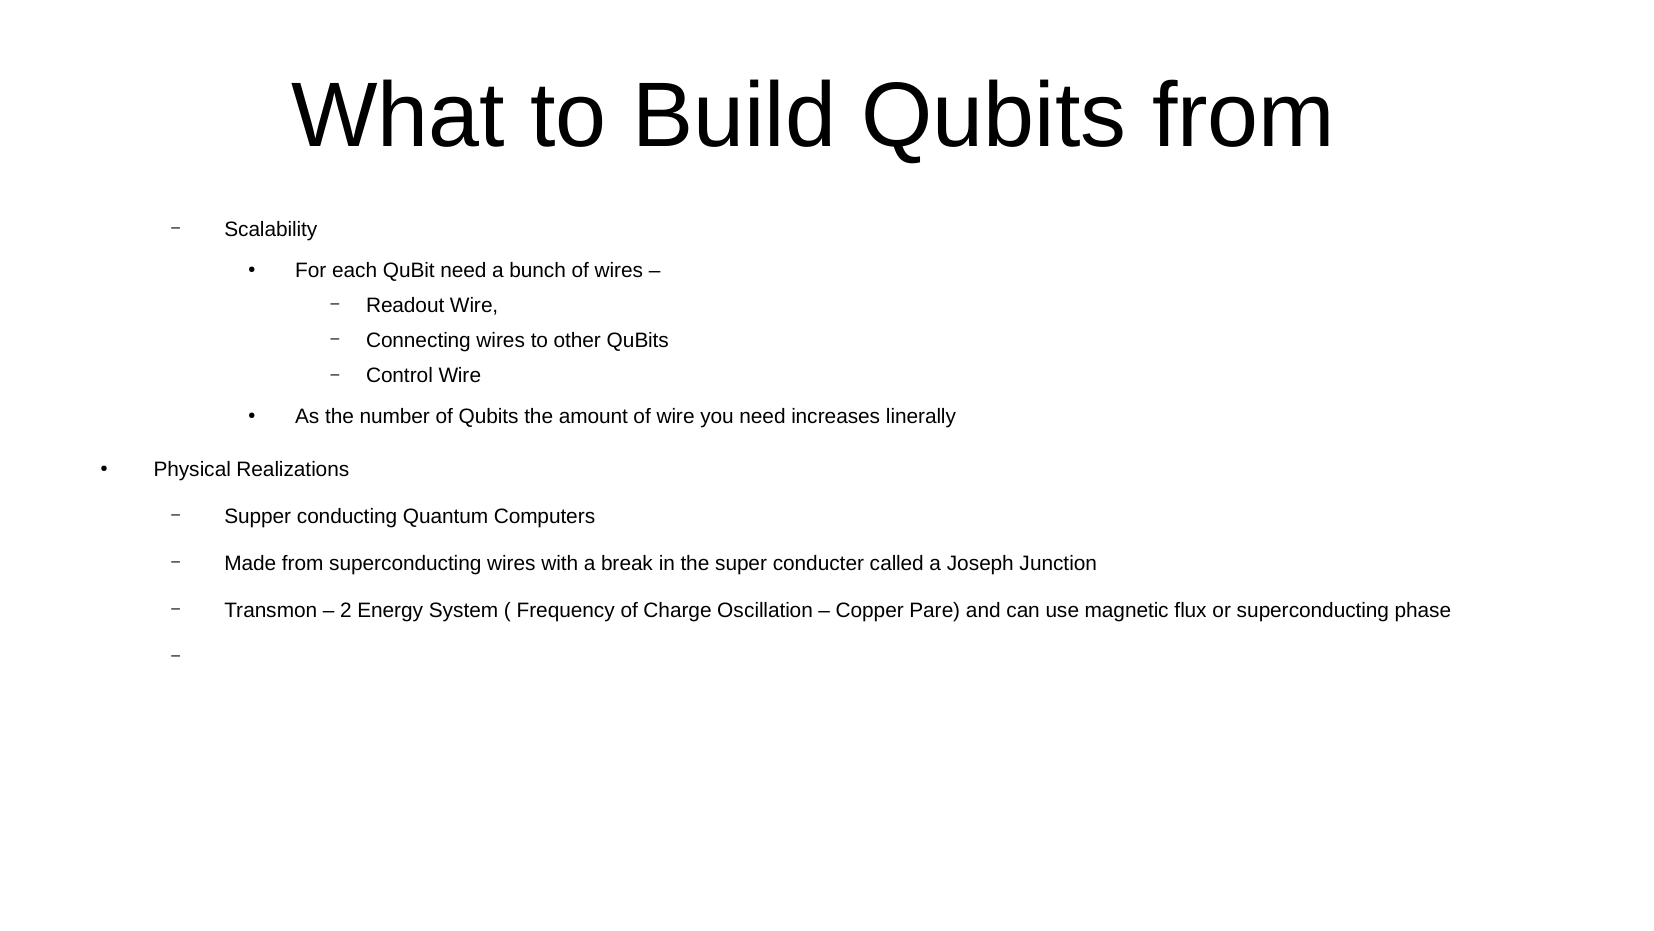

# What to Build Qubits from
Scalability
For each QuBit need a bunch of wires –
Readout Wire,
Connecting wires to other QuBits
Control Wire
As the number of Qubits the amount of wire you need increases linerally
Physical Realizations
Supper conducting Quantum Computers
Made from superconducting wires with a break in the super conducter called a Joseph Junction
Transmon – 2 Energy System ( Frequency of Charge Oscillation – Copper Pare) and can use magnetic flux or superconducting phase